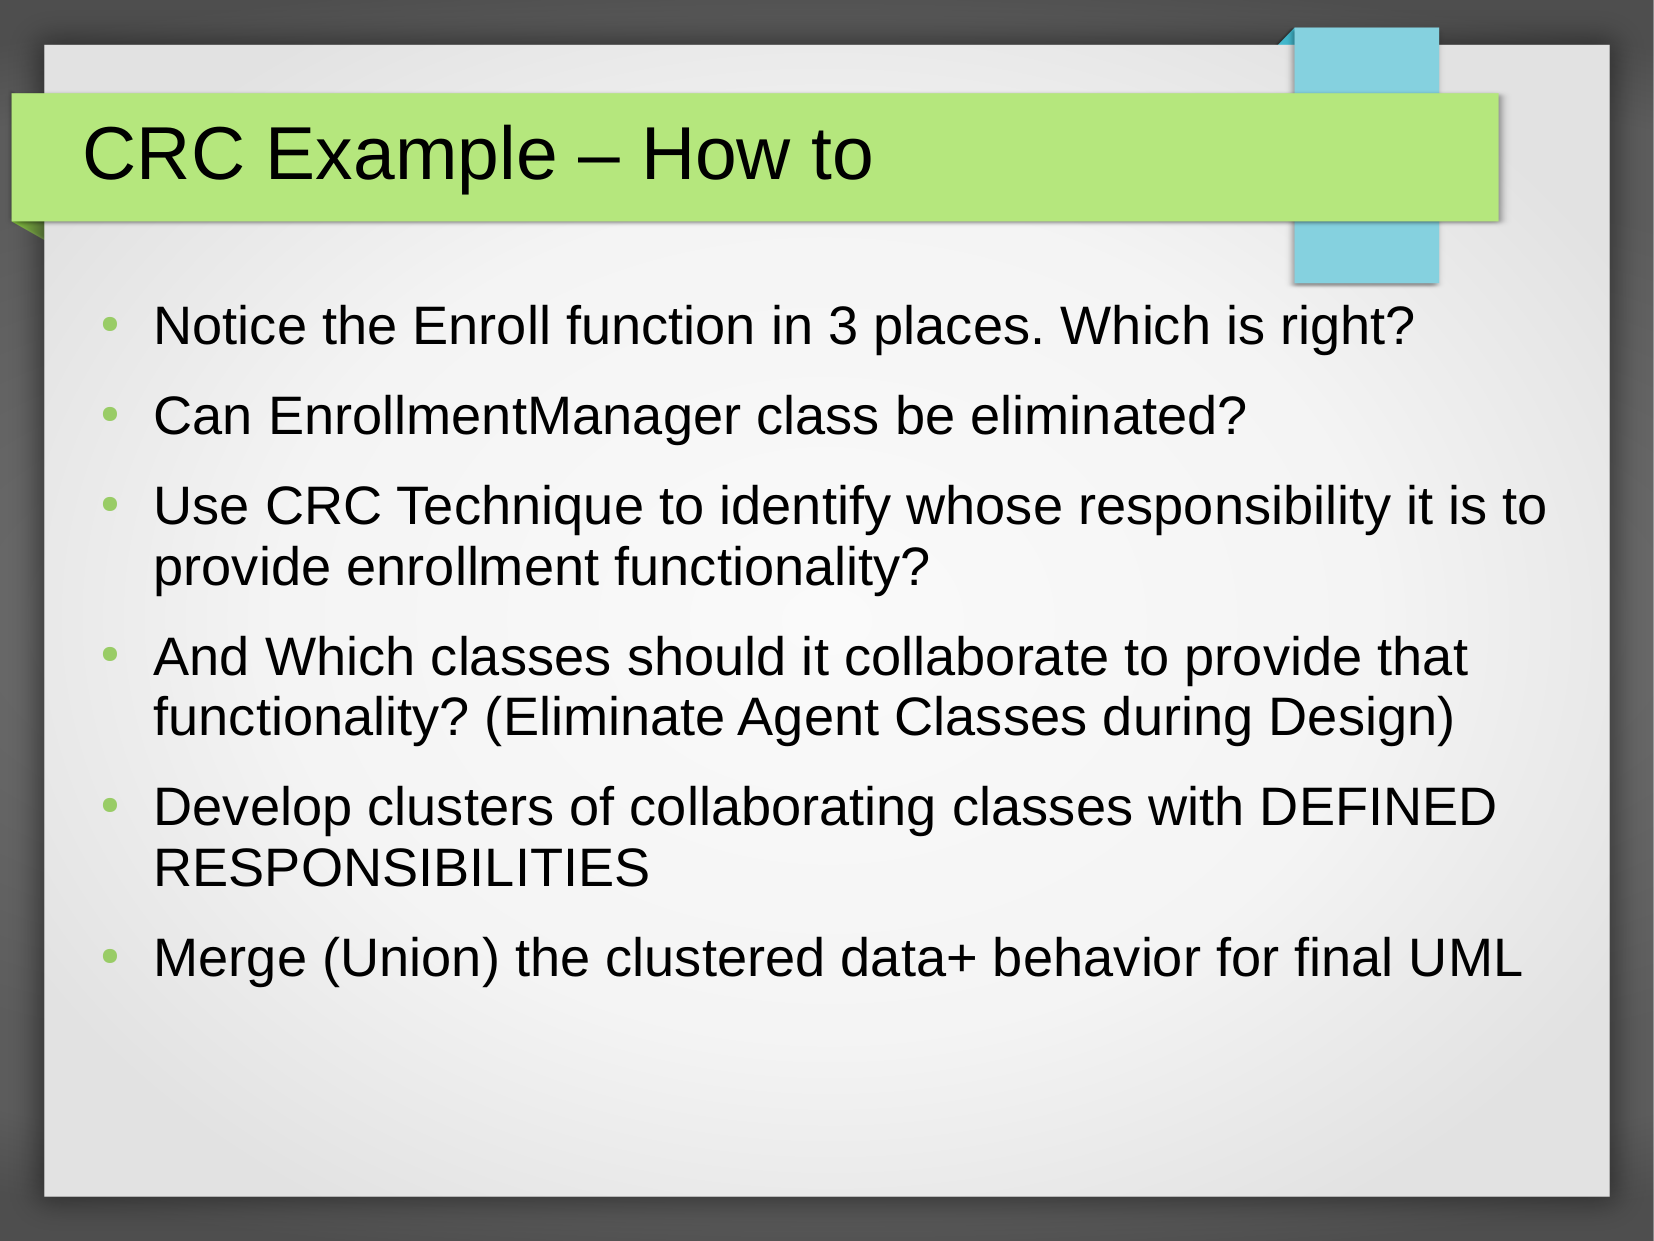

# CRC Example – How to
Notice the Enroll function in 3 places. Which is right?
Can EnrollmentManager class be eliminated?
Use CRC Technique to identify whose responsibility it is to provide enrollment functionality?
And Which classes should it collaborate to provide that functionality? (Eliminate Agent Classes during Design)
Develop clusters of collaborating classes with DEFINED RESPONSIBILITIES
Merge (Union) the clustered data+ behavior for final UML